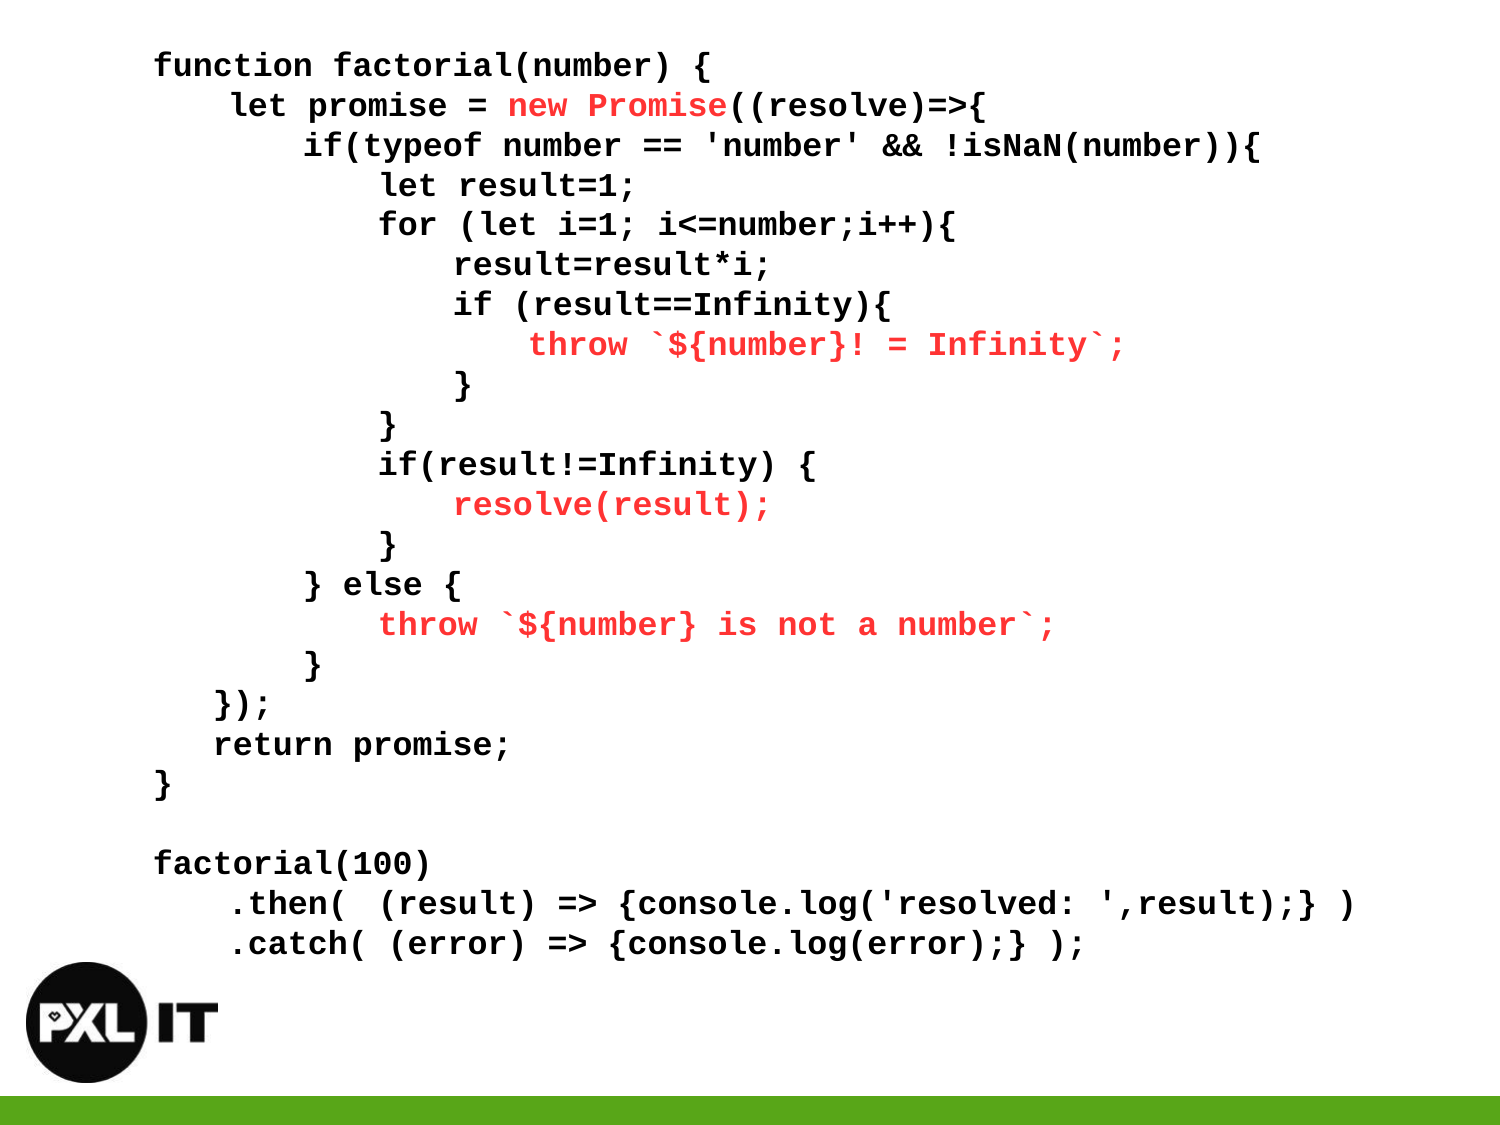

function factorial(number) {
	let promise = new Promise((resolve)=>{
		if(typeof number == 'number' && !isNaN(number)){
			let result=1;
			for (let i=1; i<=number;i++){
				result=result*i;
				if (result==Infinity){
					throw `${number}! = Infinity`;
				}
			}
			if(result!=Infinity) {
				resolve(result);
			}
		} else {
			throw `${number} is not a number`;
		}
 });
 return promise;
}
factorial(100)
	.then(	(result) => {console.log('resolved: ',result);} )
	.catch( (error) => {console.log(error);} );